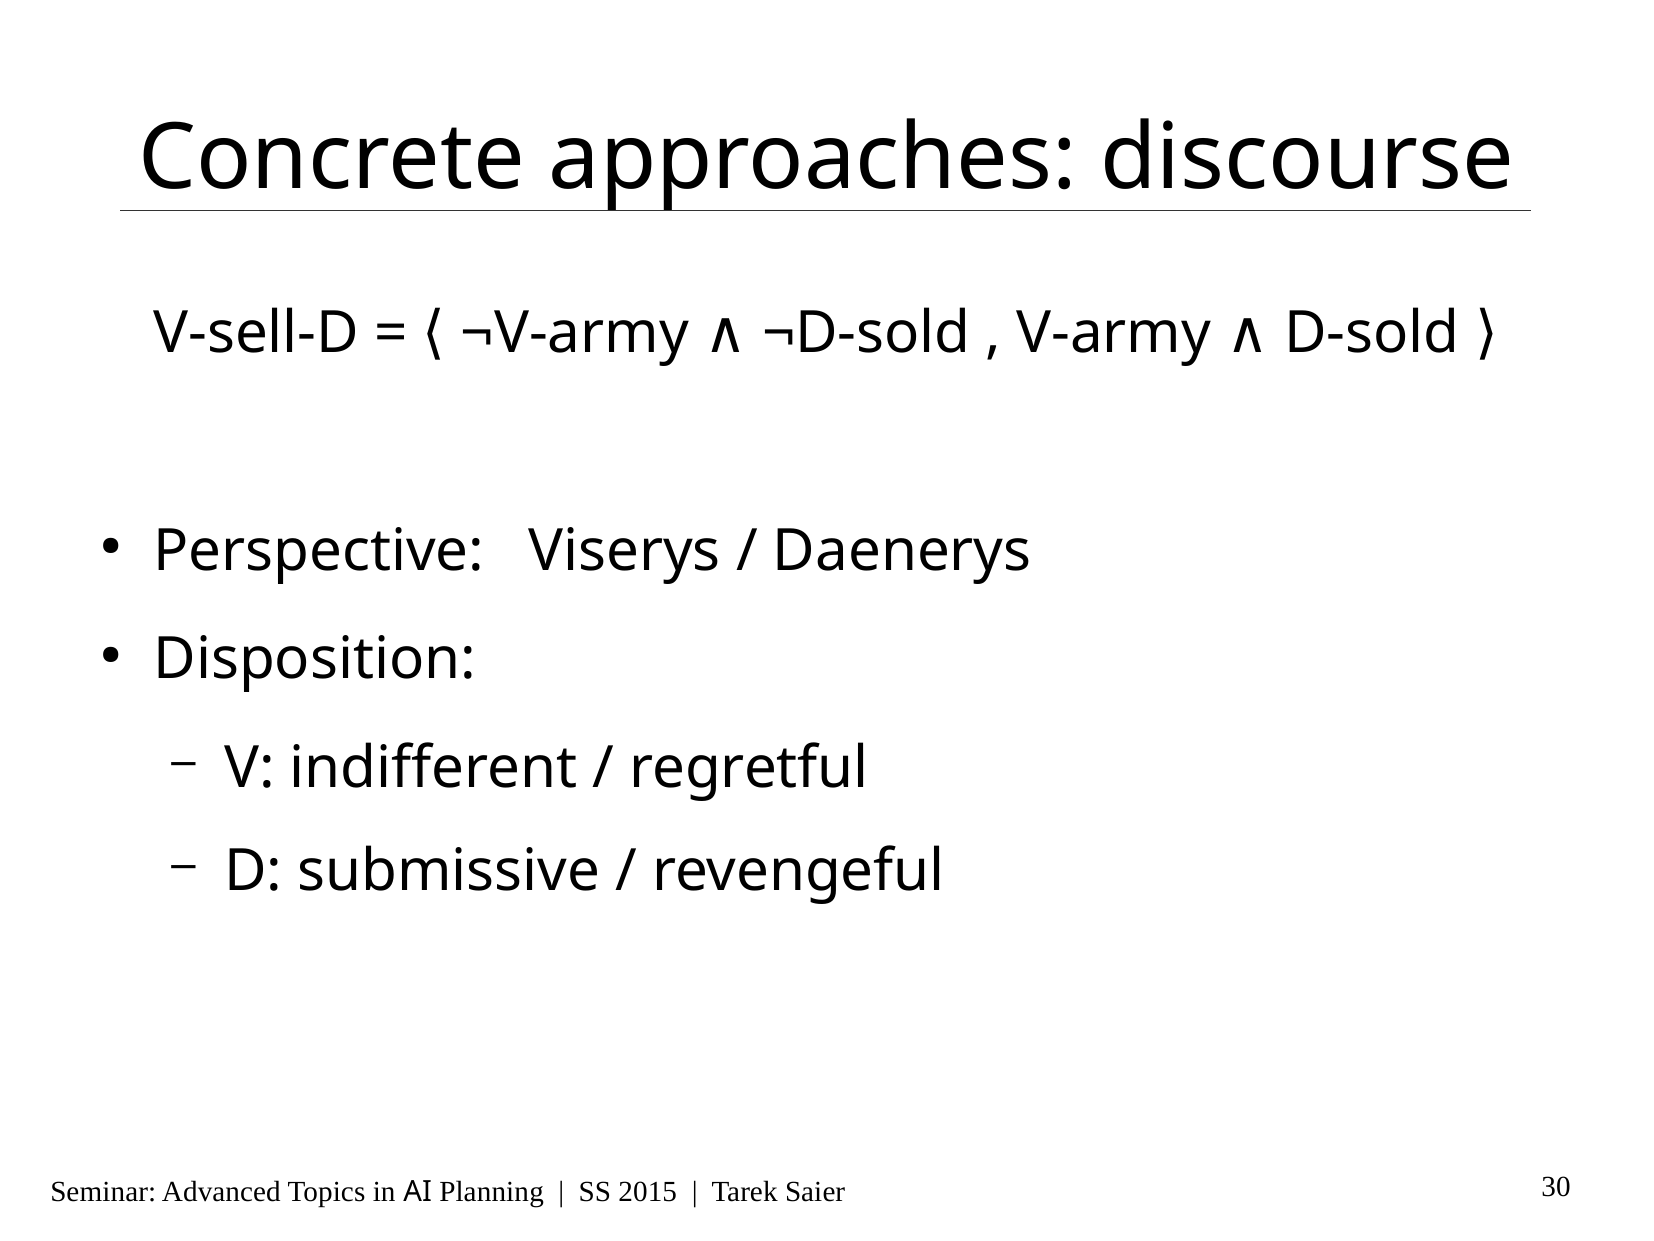

# Concrete approaches: discourse
V-sell-D = ⟨ ¬V-army ∧ ¬D-sold , V-army ∧ D-sold ⟩
Perspective:	Viserys / Daenerys
Disposition:
V: indifferent / regretful
D: submissive / revengeful
30